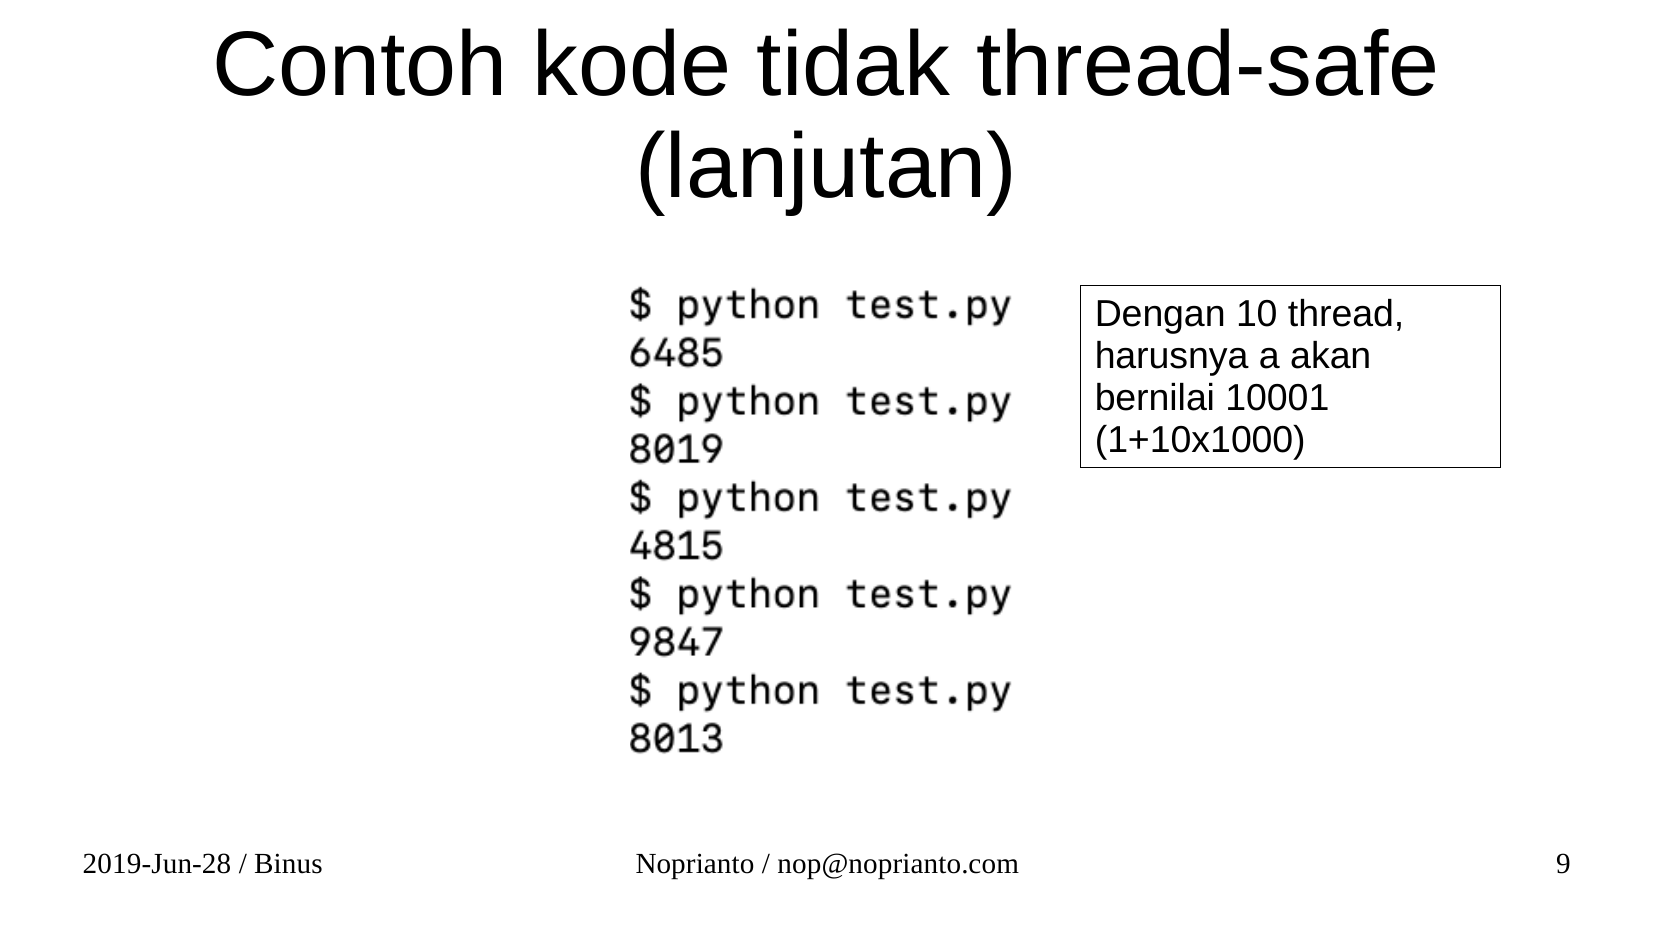

# Contoh kode tidak thread-safe (lanjutan)
Dengan 10 thread, harusnya a akan bernilai 10001 (1+10x1000)
2019-Jun-28 / Binus
Noprianto / nop@noprianto.com
9